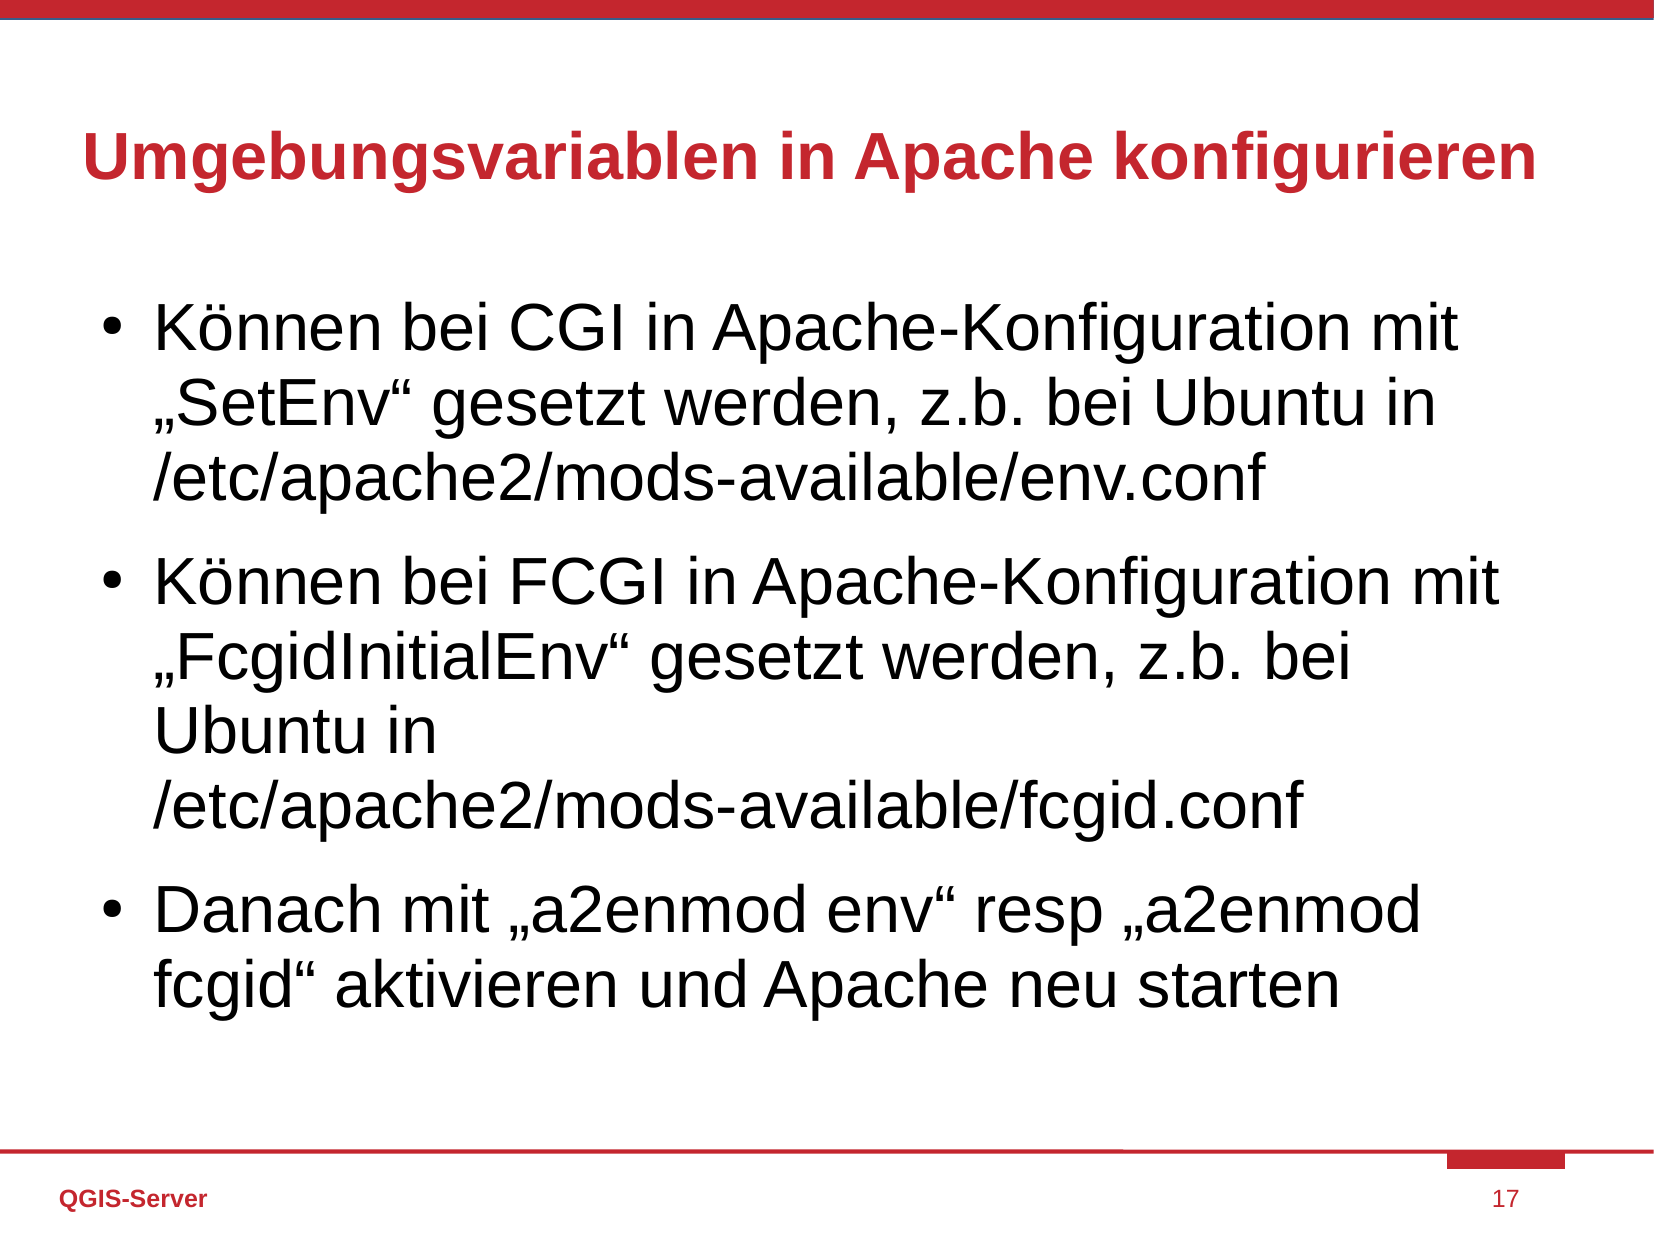

# Umgebungsvariablen in Apache konfigurieren
Können bei CGI in Apache-Konfiguration mit „SetEnv“ gesetzt werden, z.b. bei Ubuntu in /etc/apache2/mods-available/env.conf
Können bei FCGI in Apache-Konfiguration mit „FcgidInitialEnv“ gesetzt werden, z.b. bei Ubuntu in /etc/apache2/mods-available/fcgid.conf
Danach mit „a2enmod env“ resp „a2enmod fcgid“ aktivieren und Apache neu starten
QGIS-Server